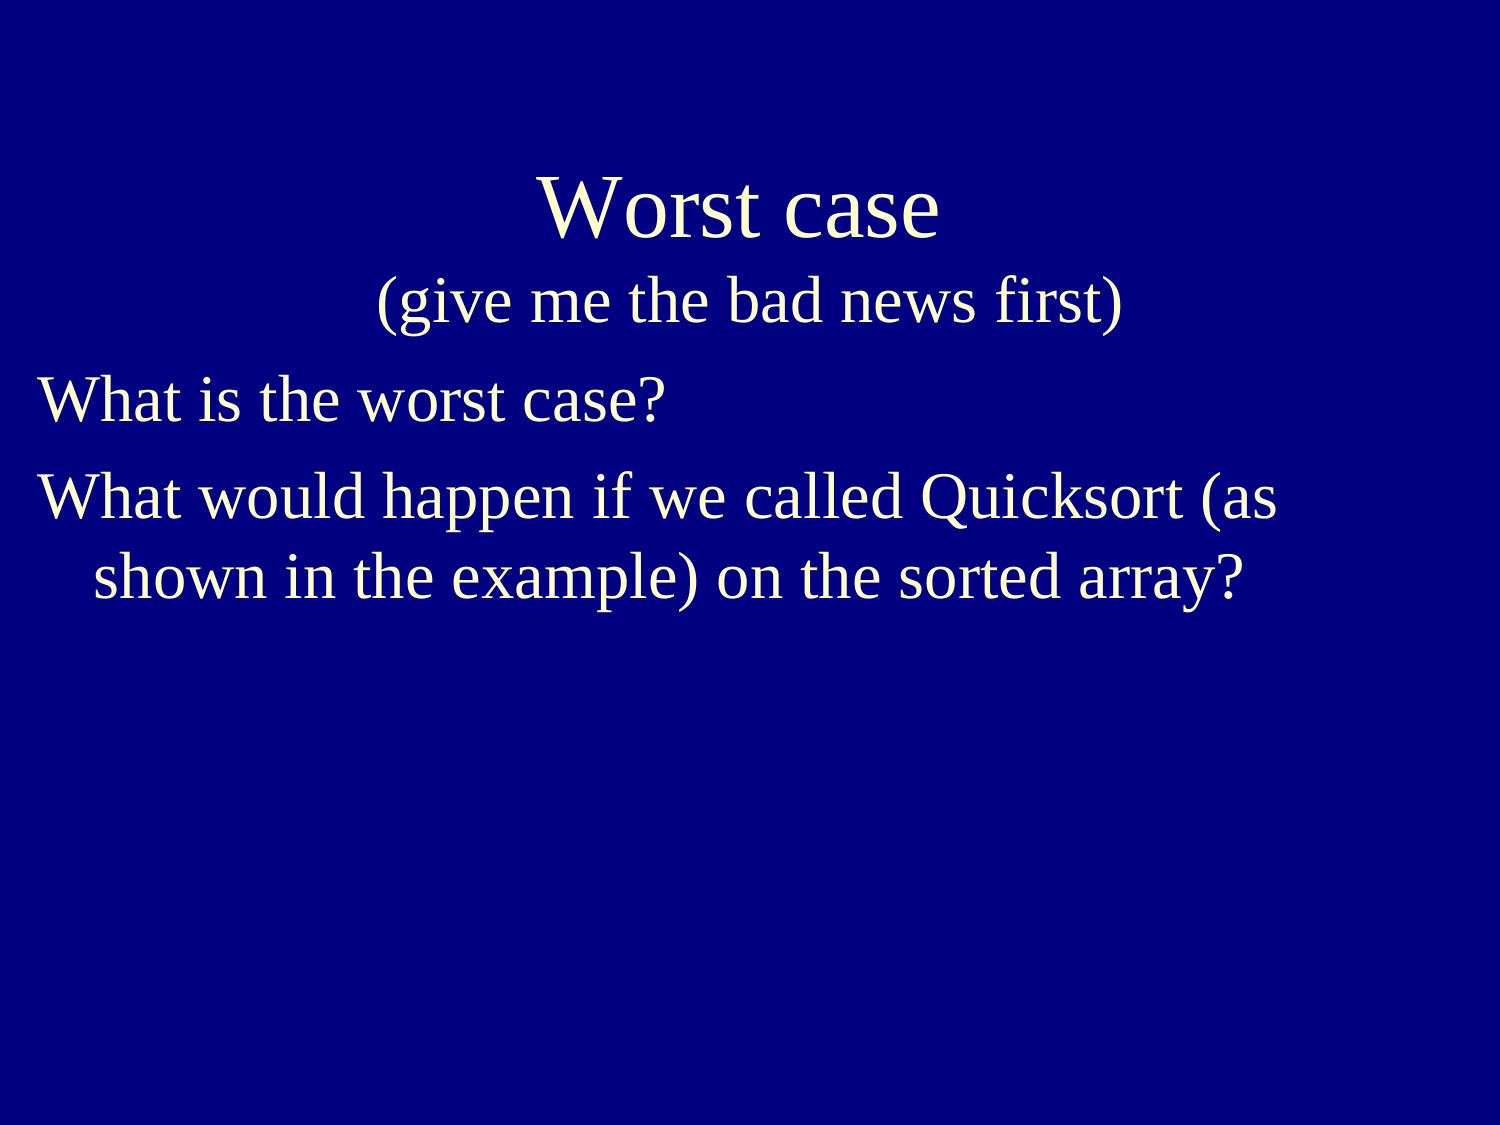

# Worst case (give me the bad news first)
What is the worst case?
What would happen if we called Quicksort (as shown in the example) on the sorted array?